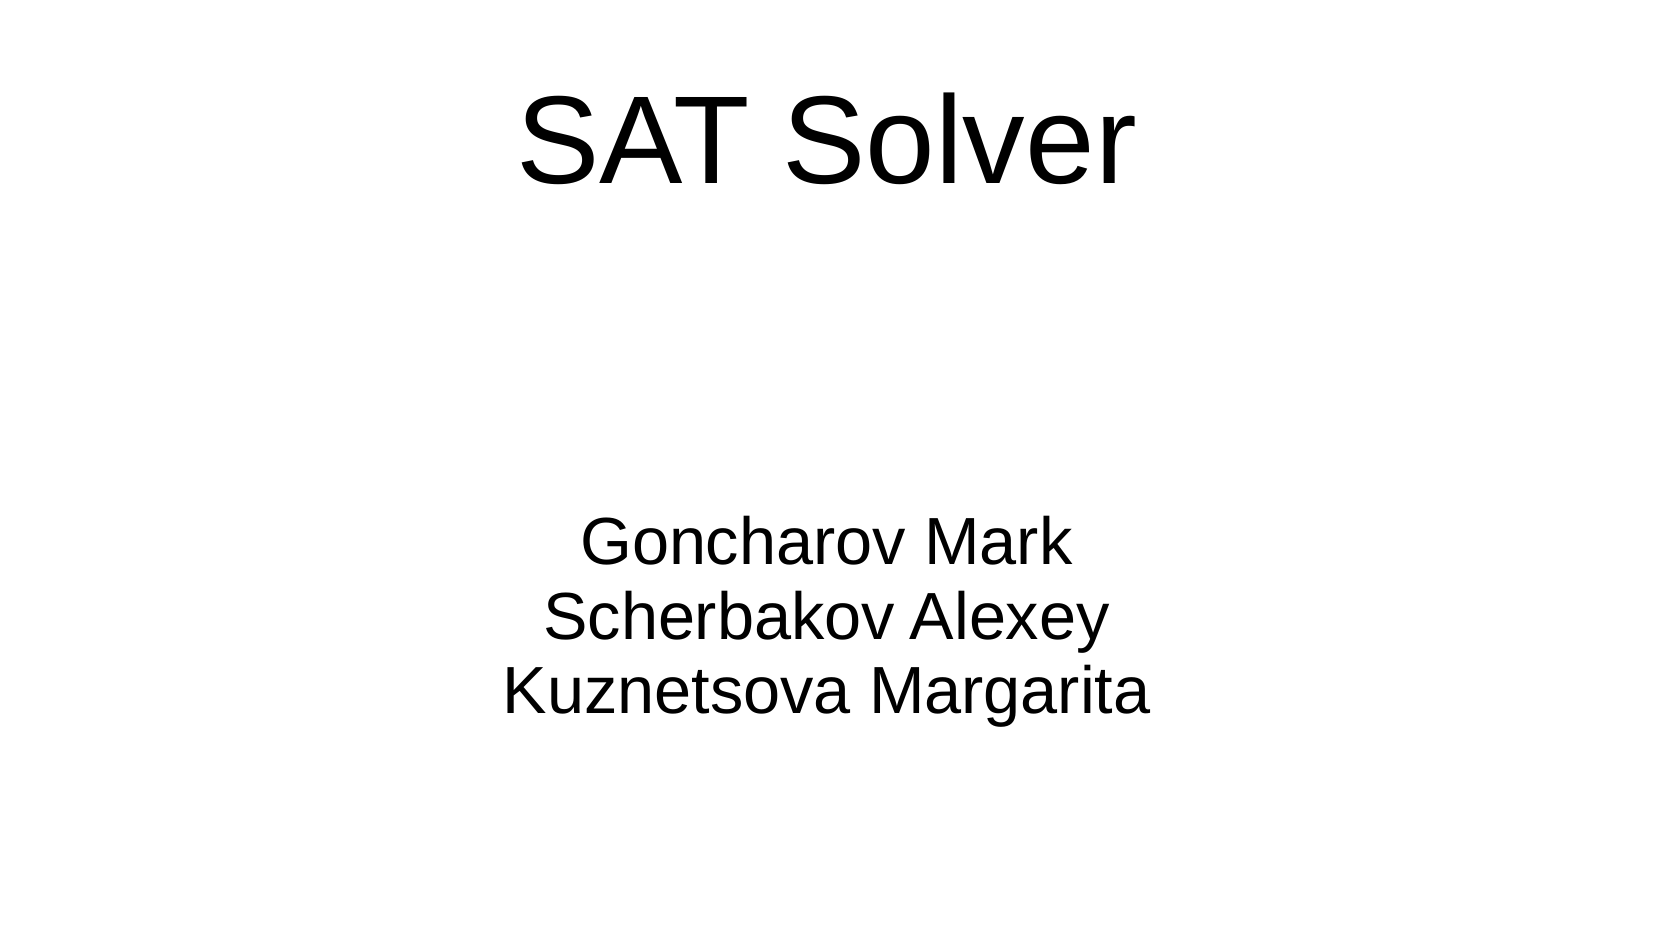

# SAT Solver
Goncharov Mark
Scherbakov Alexey
Kuznetsova Margarita